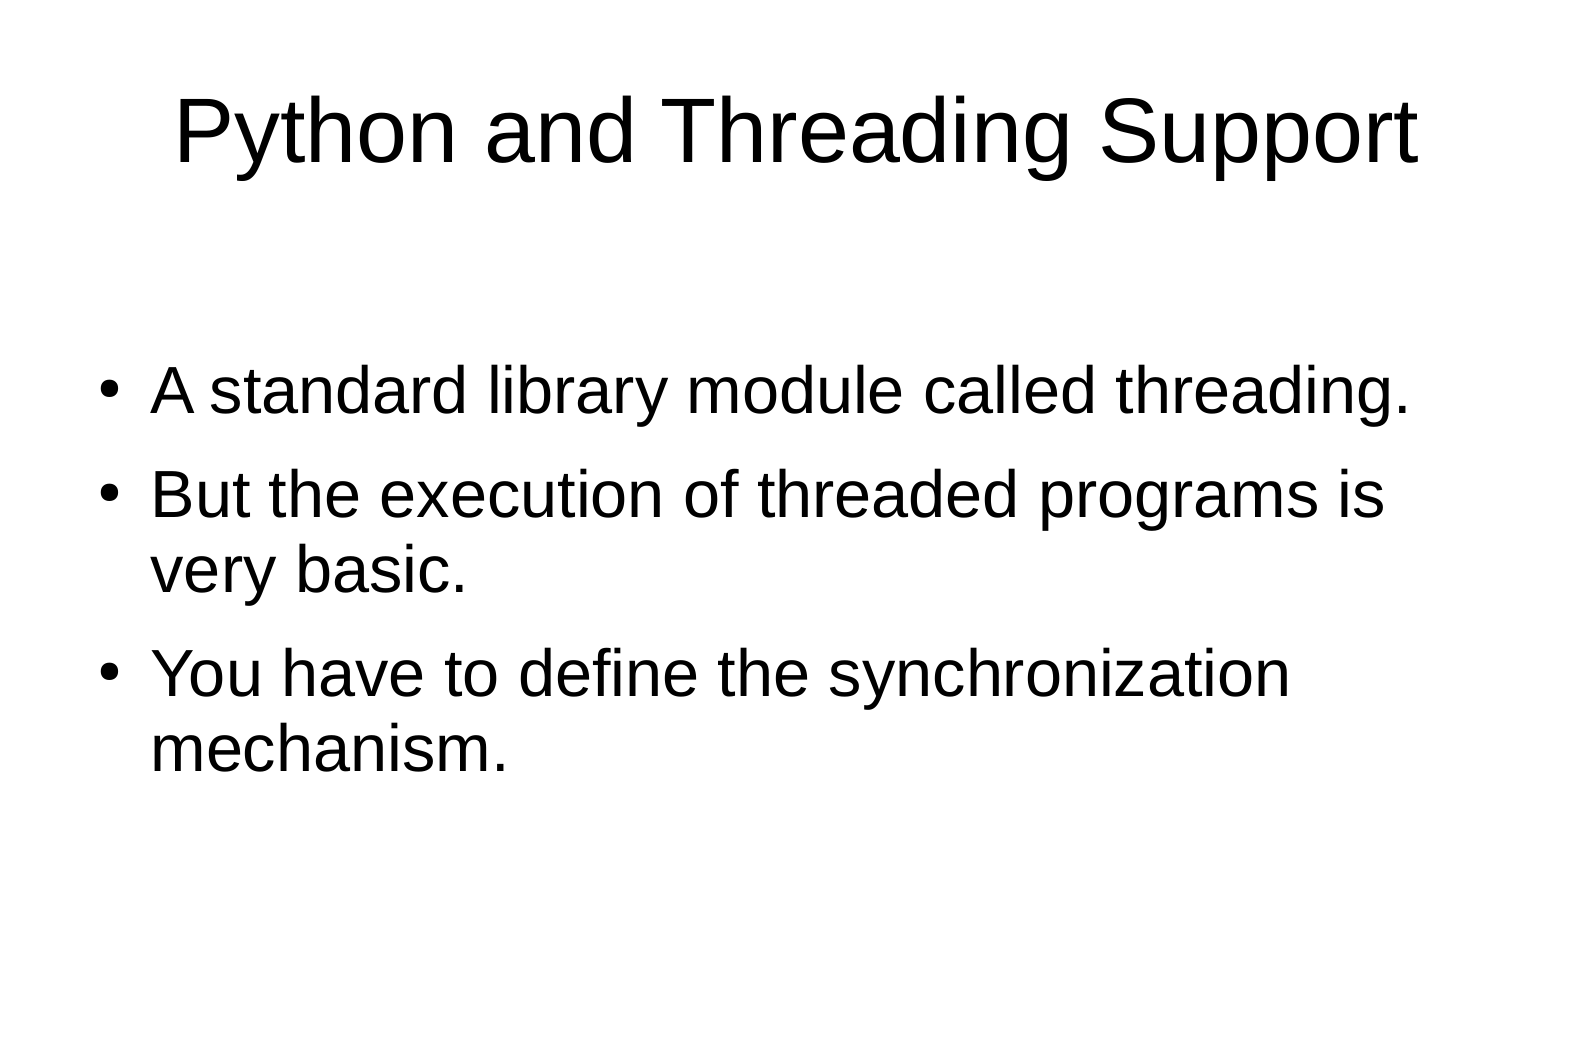

# Python and Threading Support
A standard library module called threading.
But the execution of threaded programs is very basic.
You have to define the synchronization mechanism.